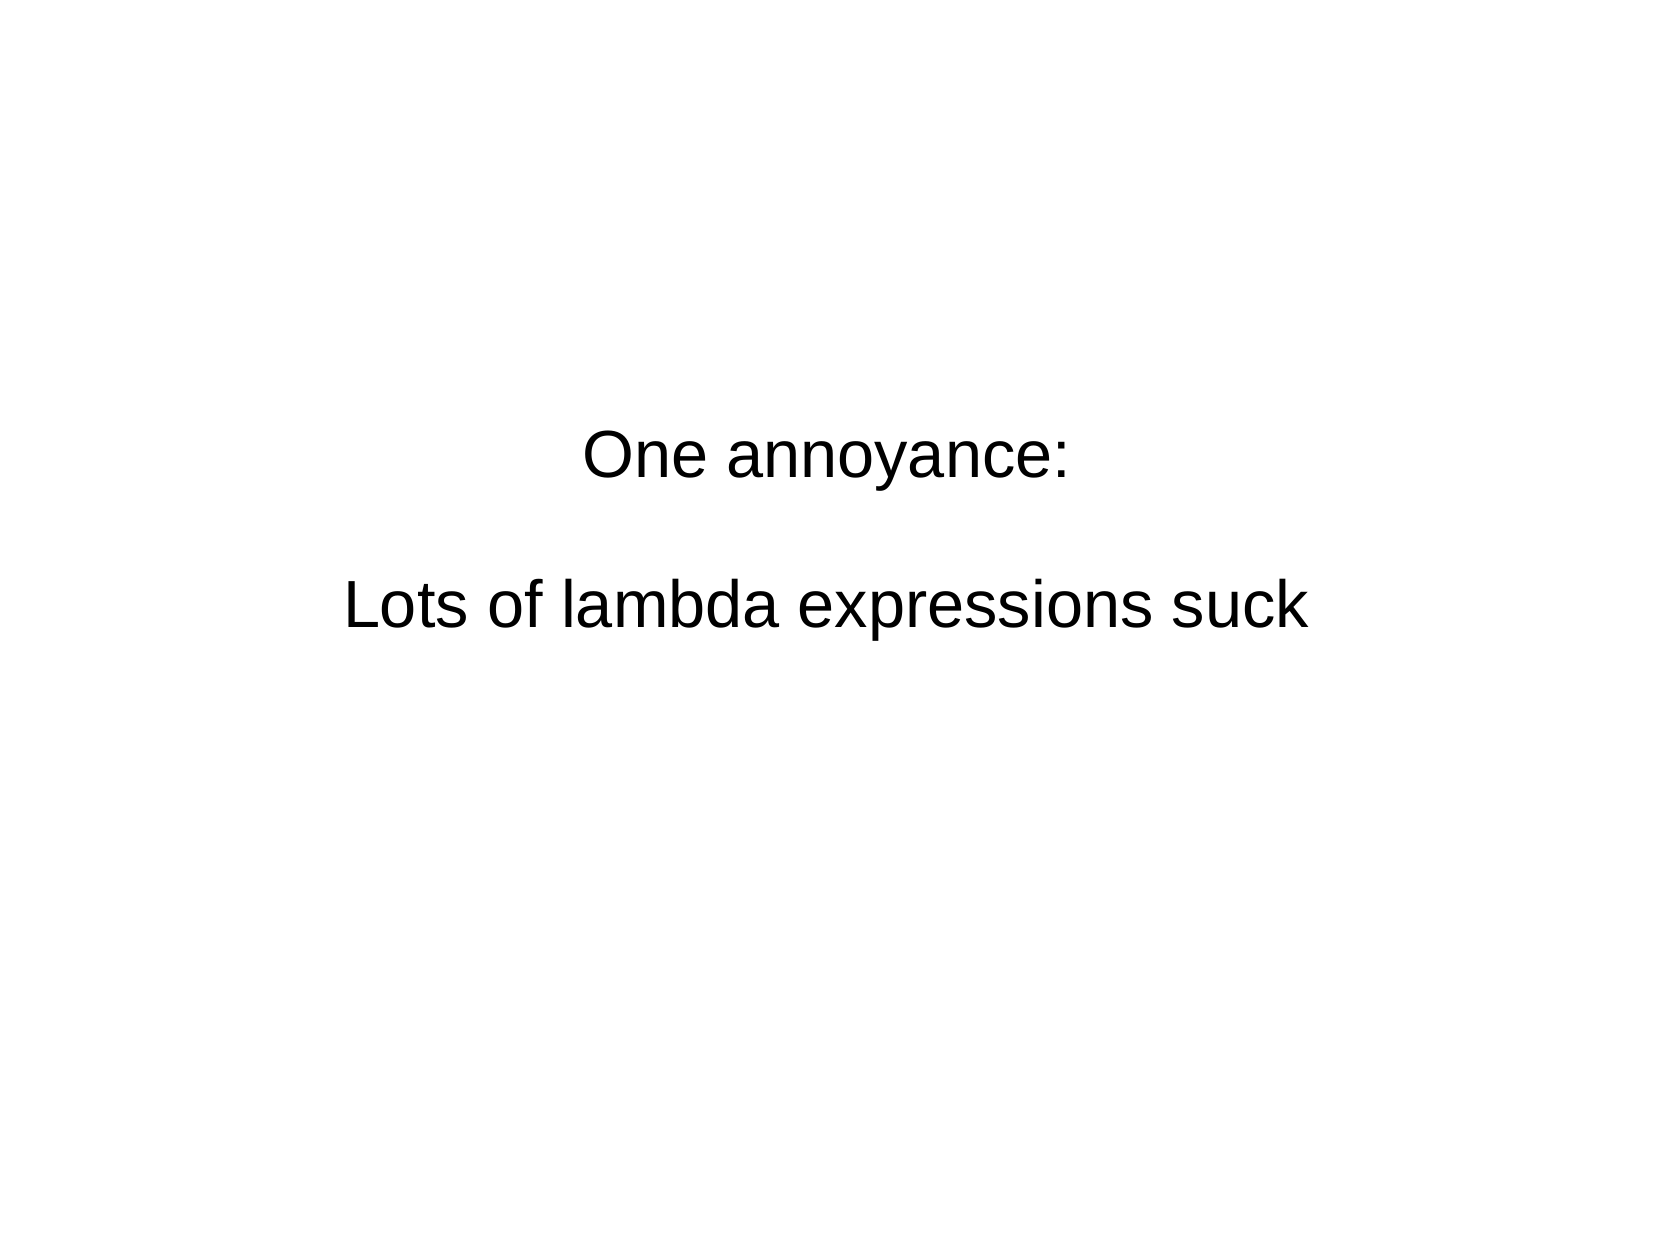

# One annoyance:
Lots of lambda expressions suck